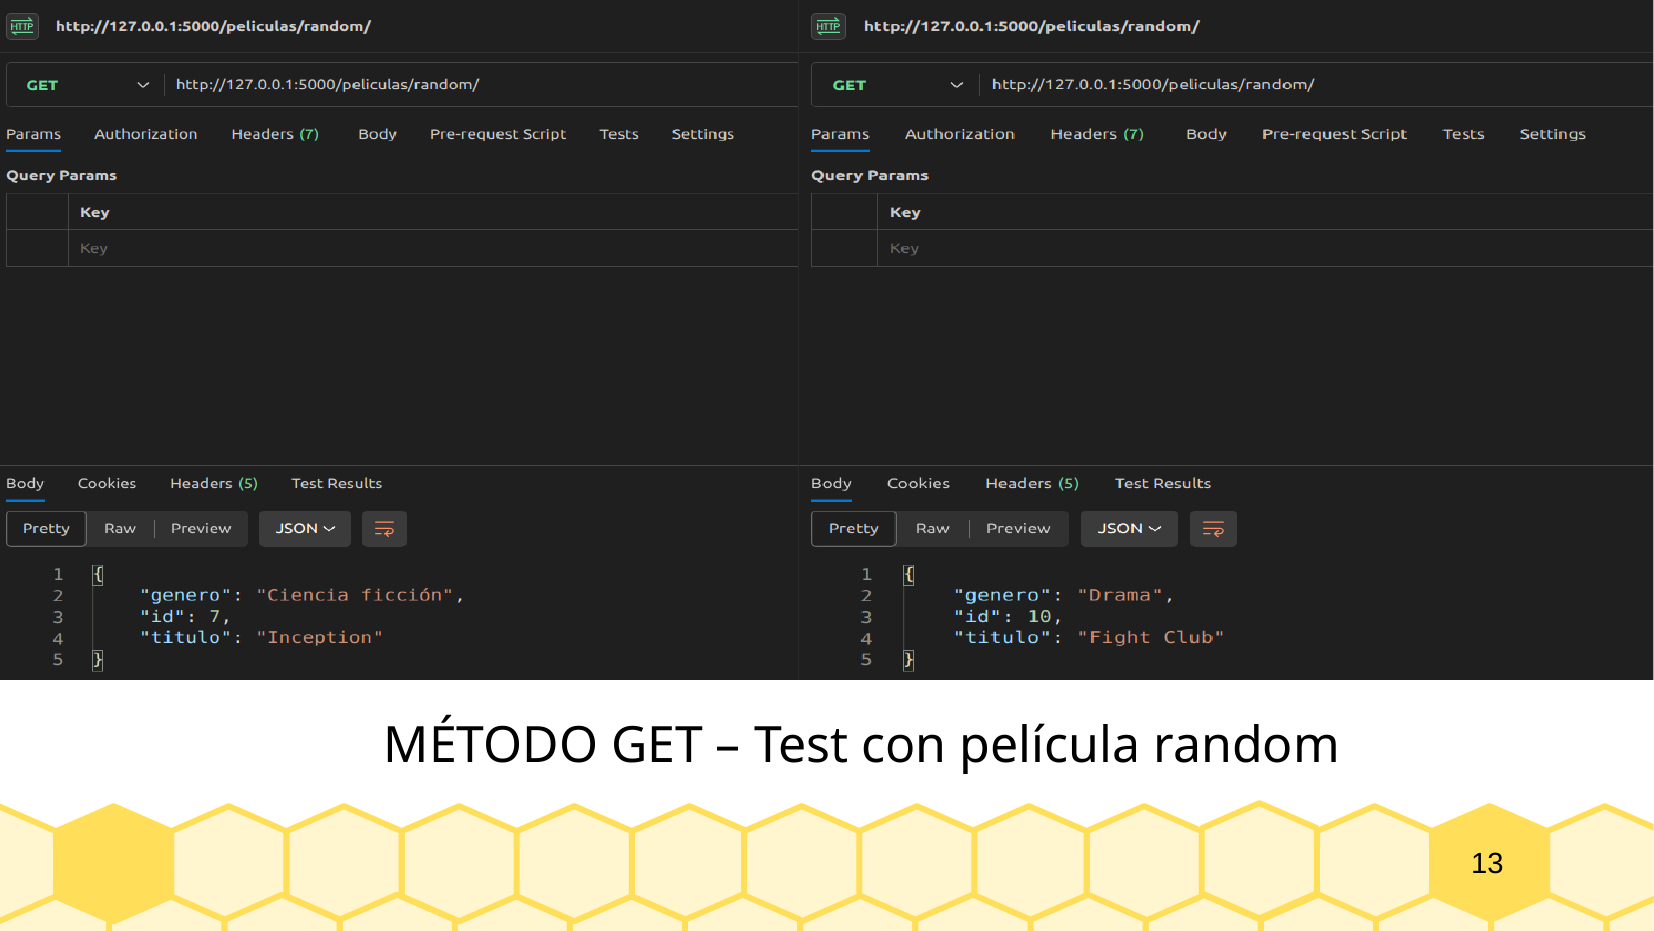

#
MÉTODO GET – Test con película random